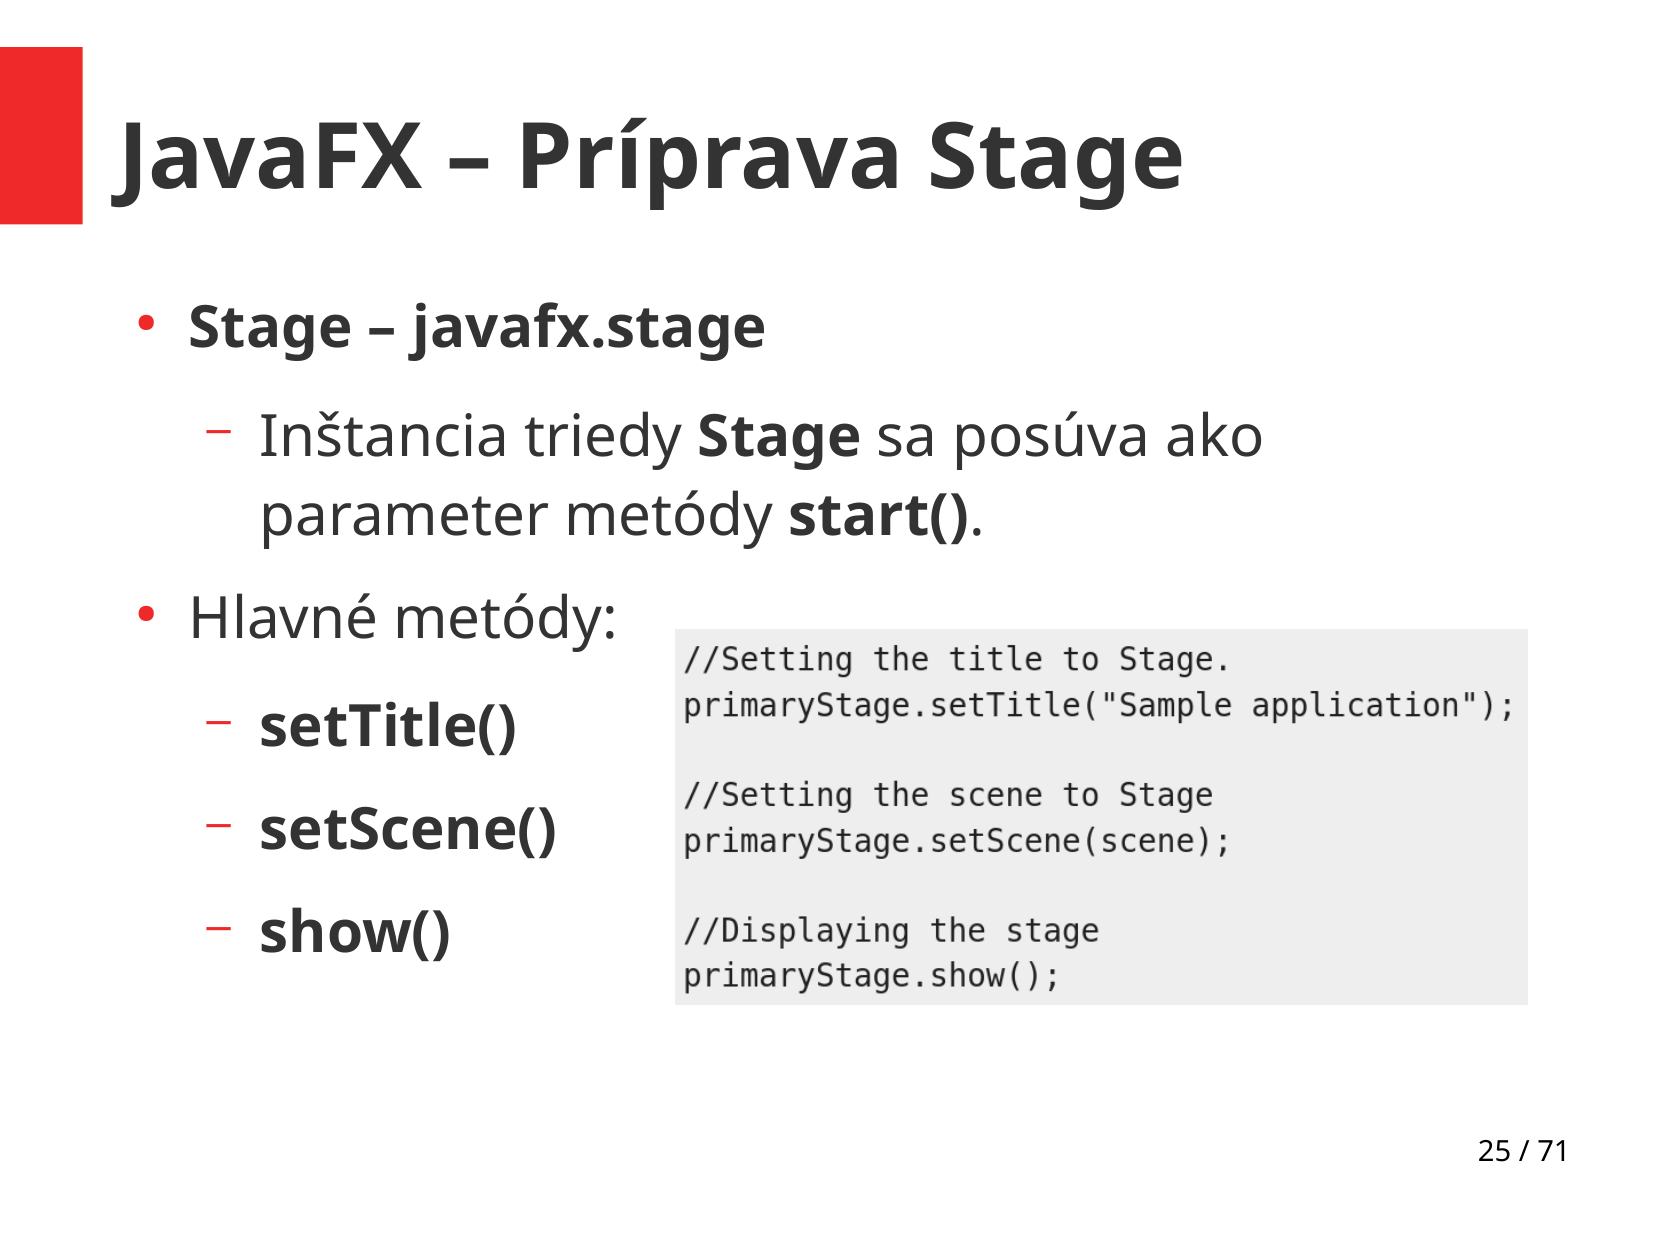

# JavaFX – Príprava Stage
Stage – javafx.stage
Inštancia triedy Stage sa posúva ako parameter metódy start().
Hlavné metódy:
setTitle()
setScene()
show()
25